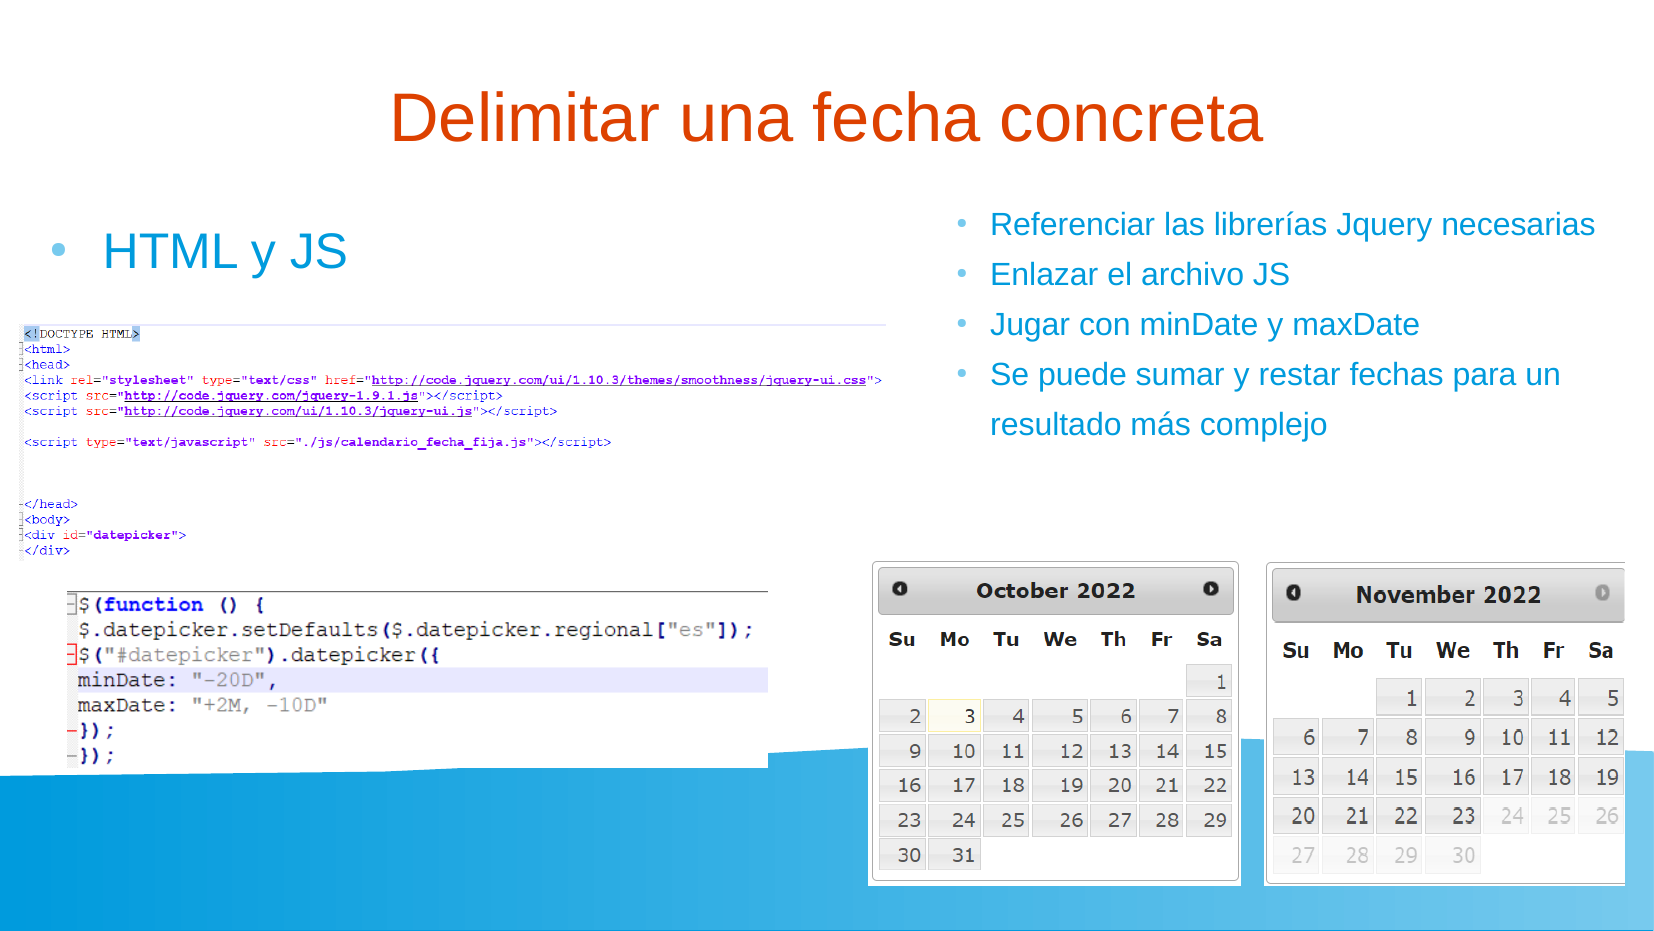

# Delimitar una fecha concreta
Referenciar las librerías Jquery necesarias
Enlazar el archivo JS
Jugar con minDate y maxDate
Se puede sumar y restar fechas para un
resultado más complejo
HTML y JS